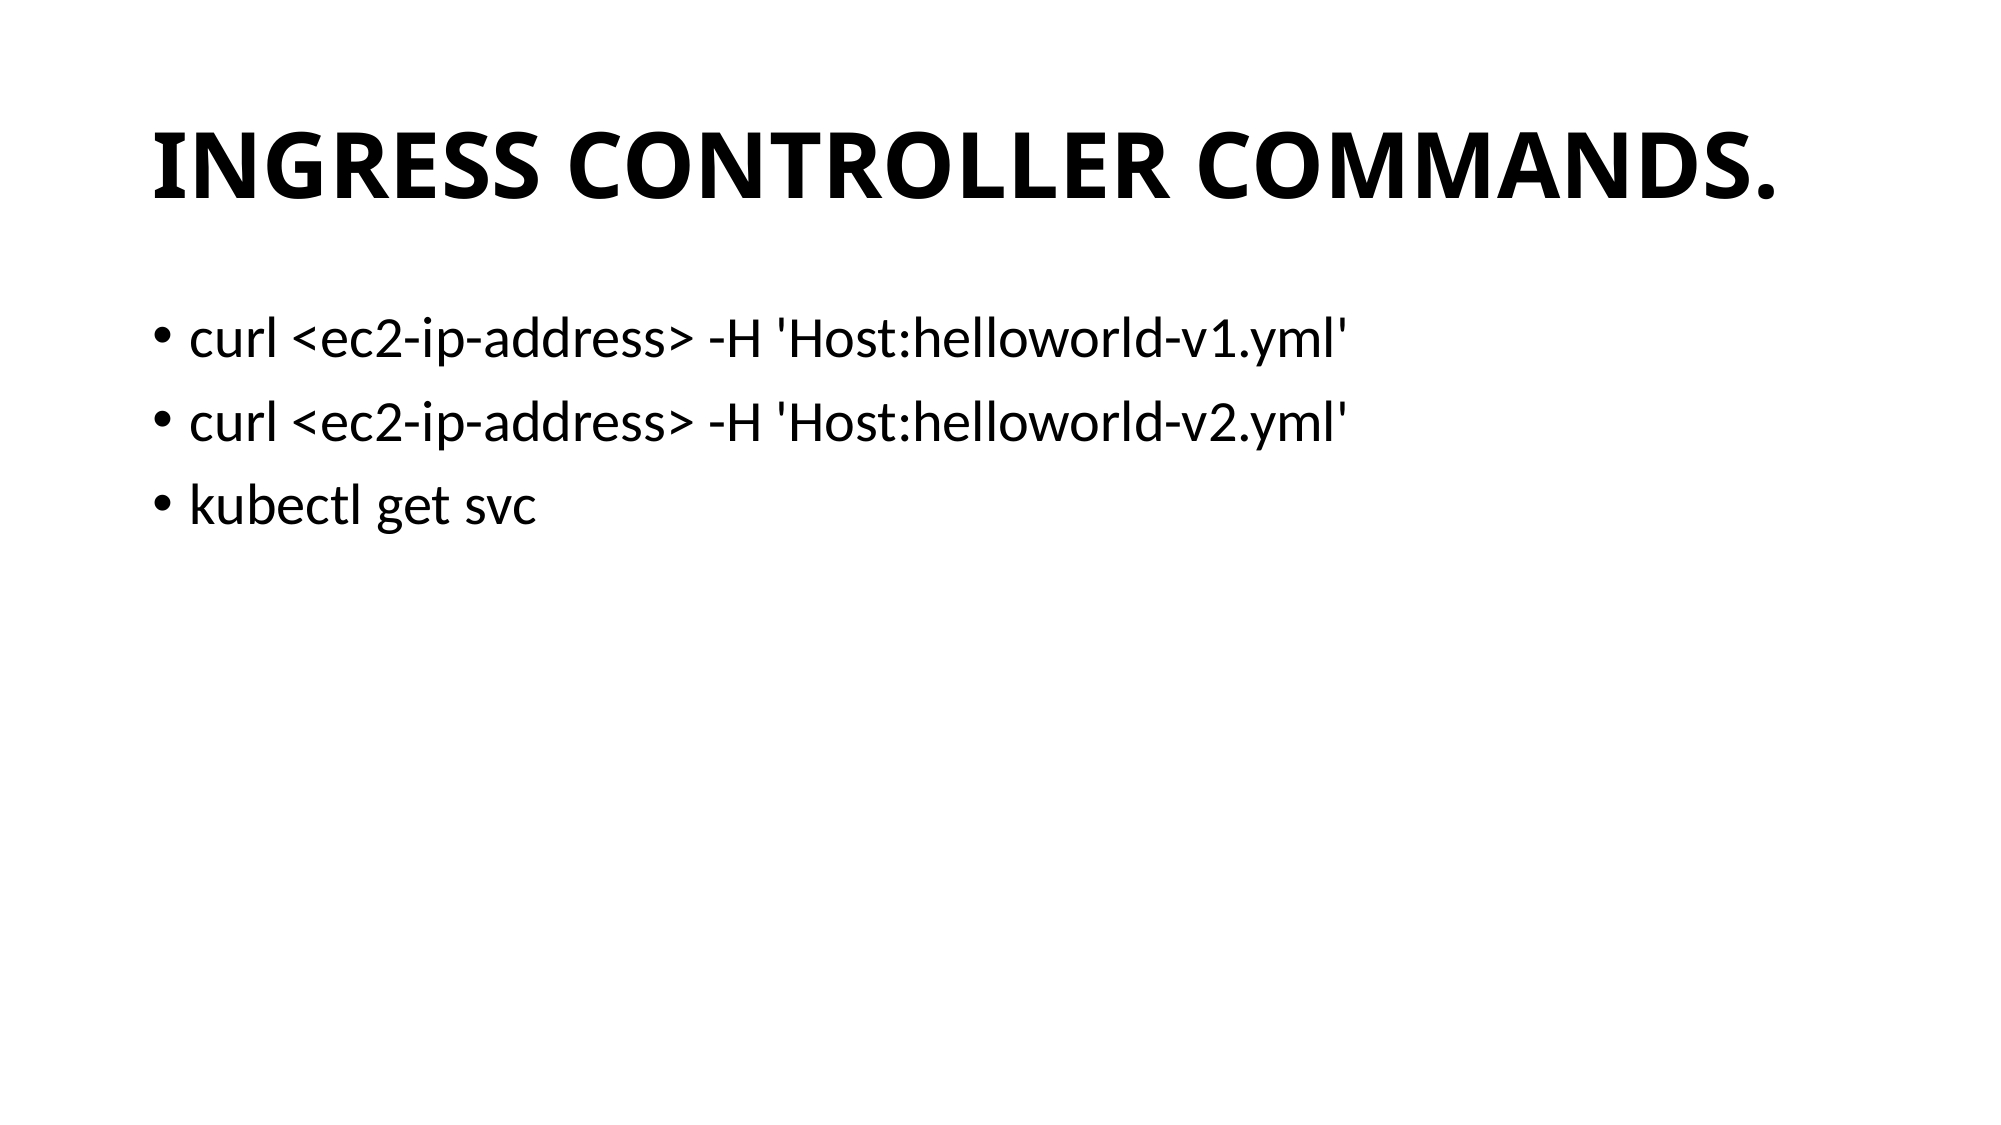

# INGRESS CONTROLLER COMMANDS.
curl <ec2-ip-address> -H 'Host:helloworld-v1.yml'
curl <ec2-ip-address> -H 'Host:helloworld-v2.yml'
kubectl get svc